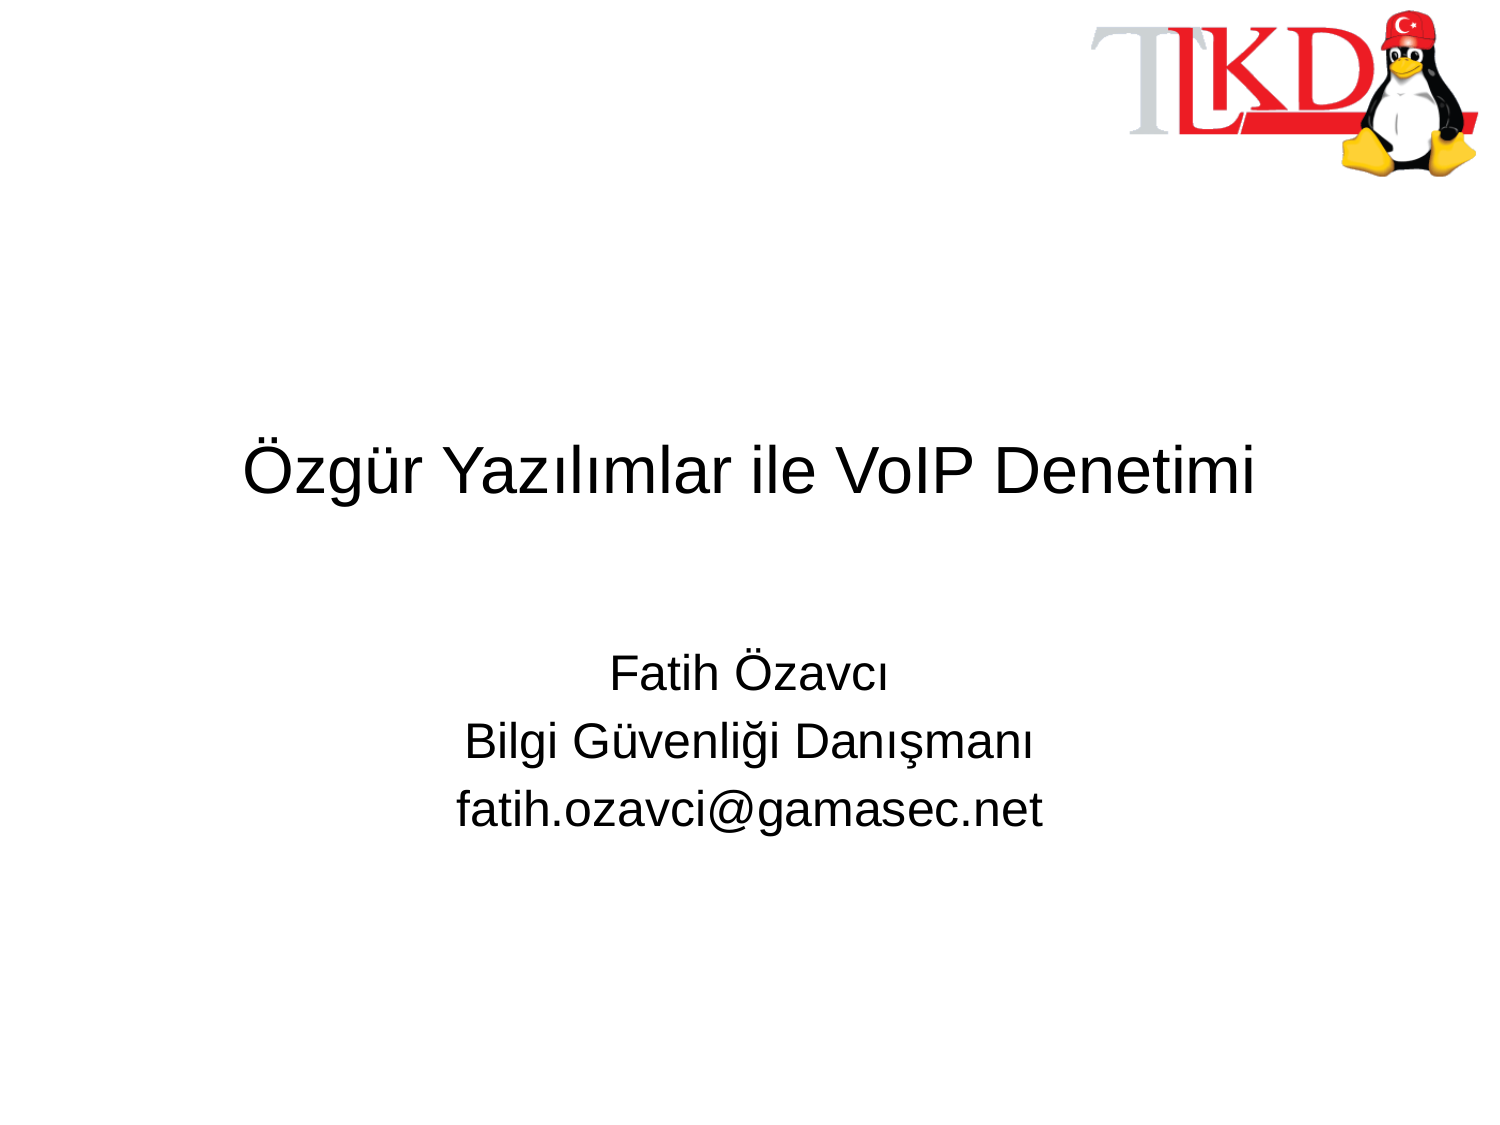

# Özgür Yazılımlar ile VoIP Denetimi
Fatih Özavcı
Bilgi Güvenliği Danışmanı
fatih.ozavci@gamasec.net